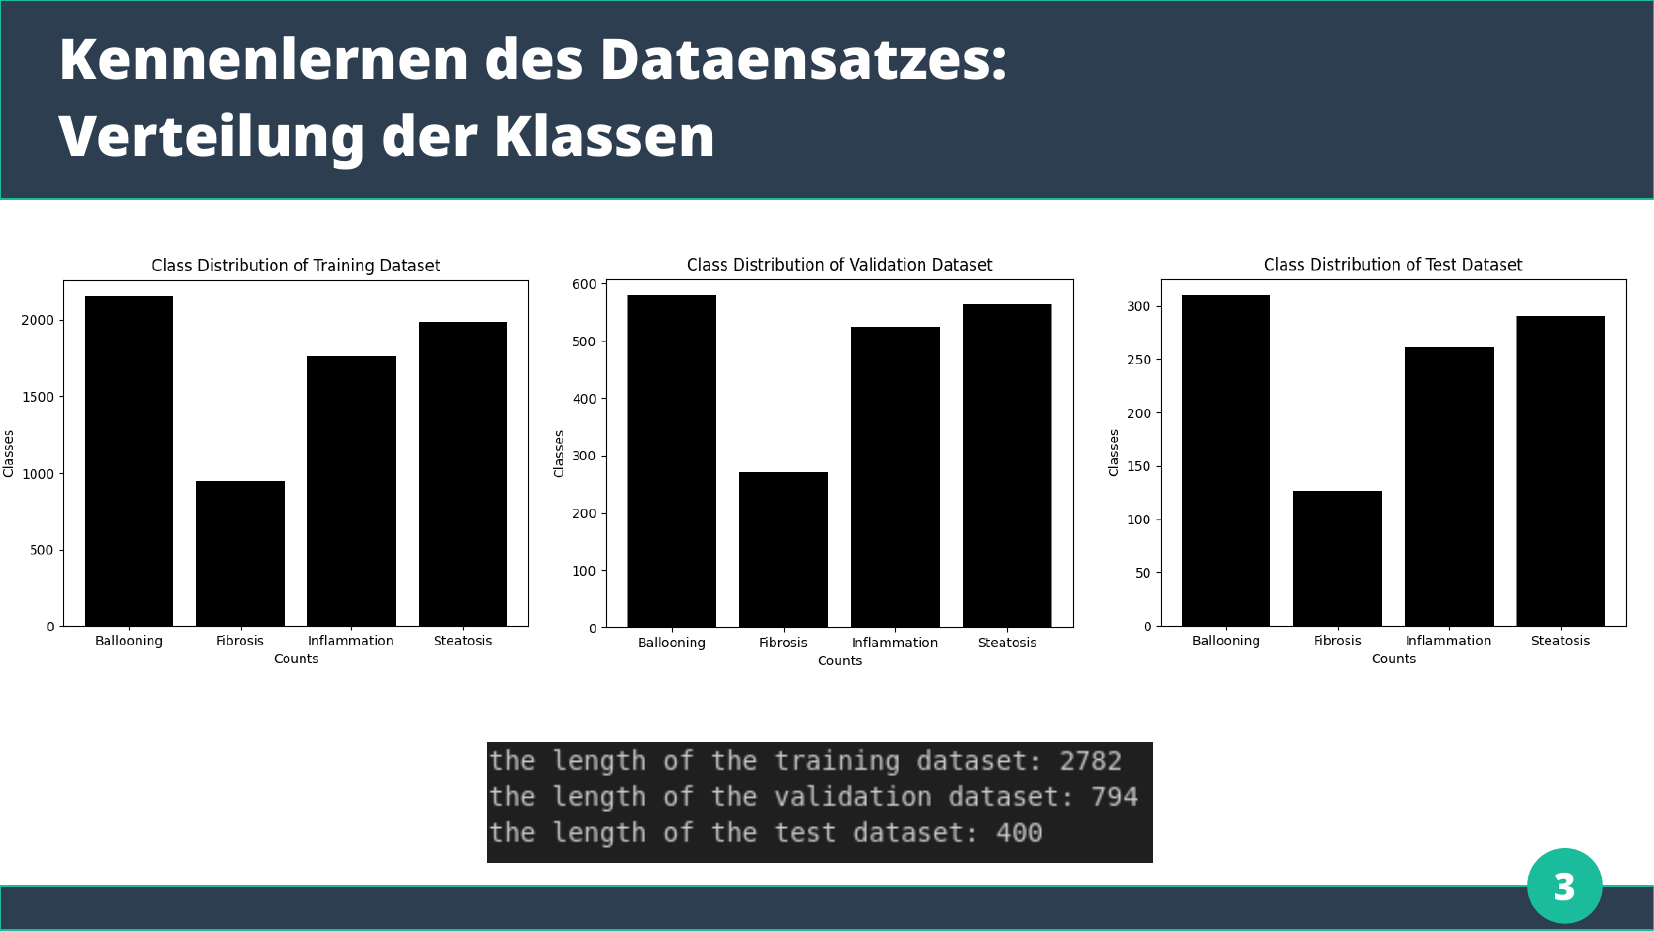

# Kennenlernen des Dataensatzes: Verteilung der Klassen
3